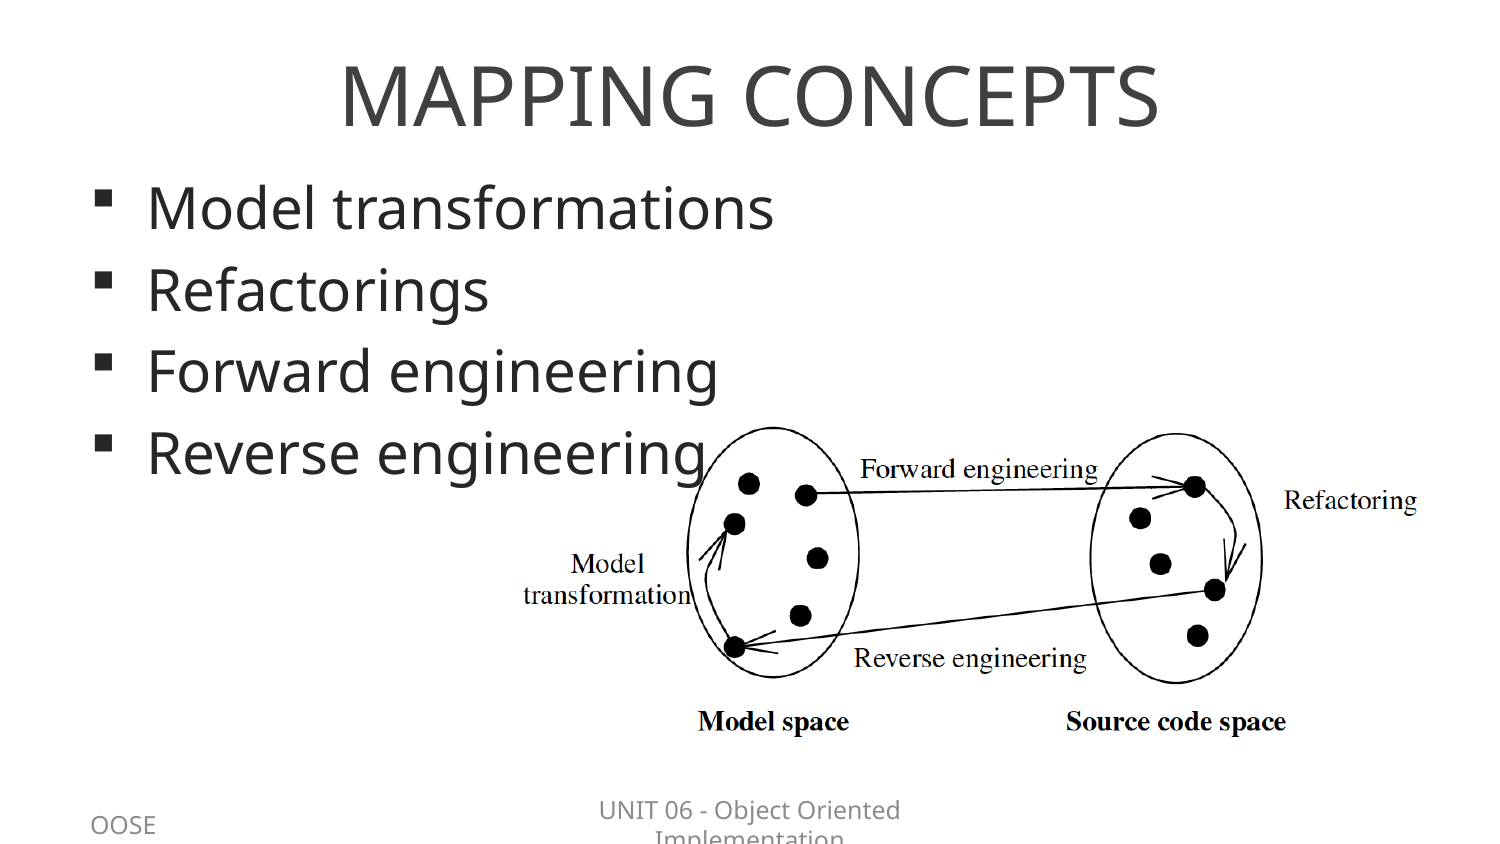

# Mapping concepts
Model transformations
Refactorings
Forward engineering
Reverse engineering
OOSE
UNIT 06 - Object Oriented Implementation